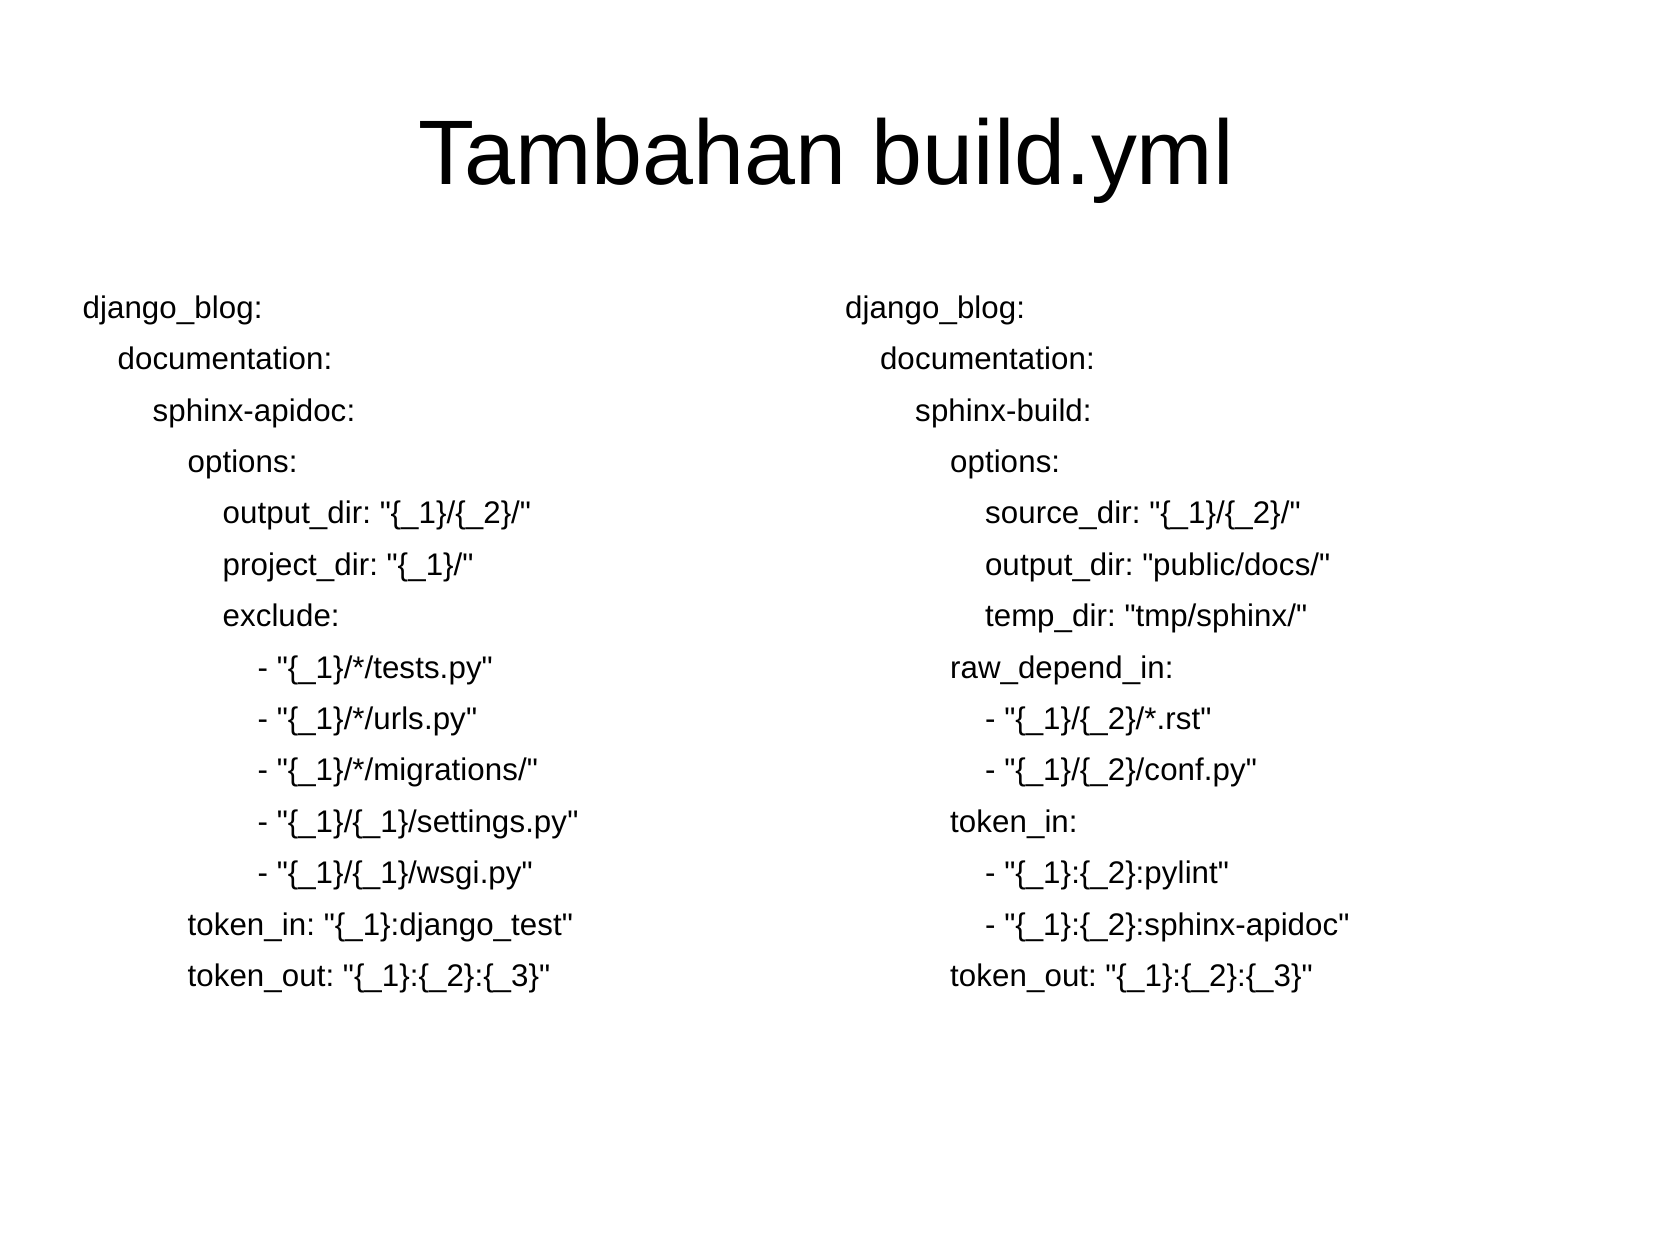

# Tambahan build.yml
django_blog:
 documentation:
 sphinx-apidoc:
 options:
 output_dir: "{_1}/{_2}/"
 project_dir: "{_1}/"
 exclude:
 - "{_1}/*/tests.py"
 - "{_1}/*/urls.py"
 - "{_1}/*/migrations/"
 - "{_1}/{_1}/settings.py"
 - "{_1}/{_1}/wsgi.py"
 token_in: "{_1}:django_test"
 token_out: "{_1}:{_2}:{_3}"
django_blog:
 documentation:
 sphinx-build:
 options:
 source_dir: "{_1}/{_2}/"
 output_dir: "public/docs/"
 temp_dir: "tmp/sphinx/"
 raw_depend_in:
 - "{_1}/{_2}/*.rst"
 - "{_1}/{_2}/conf.py"
 token_in:
 - "{_1}:{_2}:pylint"
 - "{_1}:{_2}:sphinx-apidoc"
 token_out: "{_1}:{_2}:{_3}"